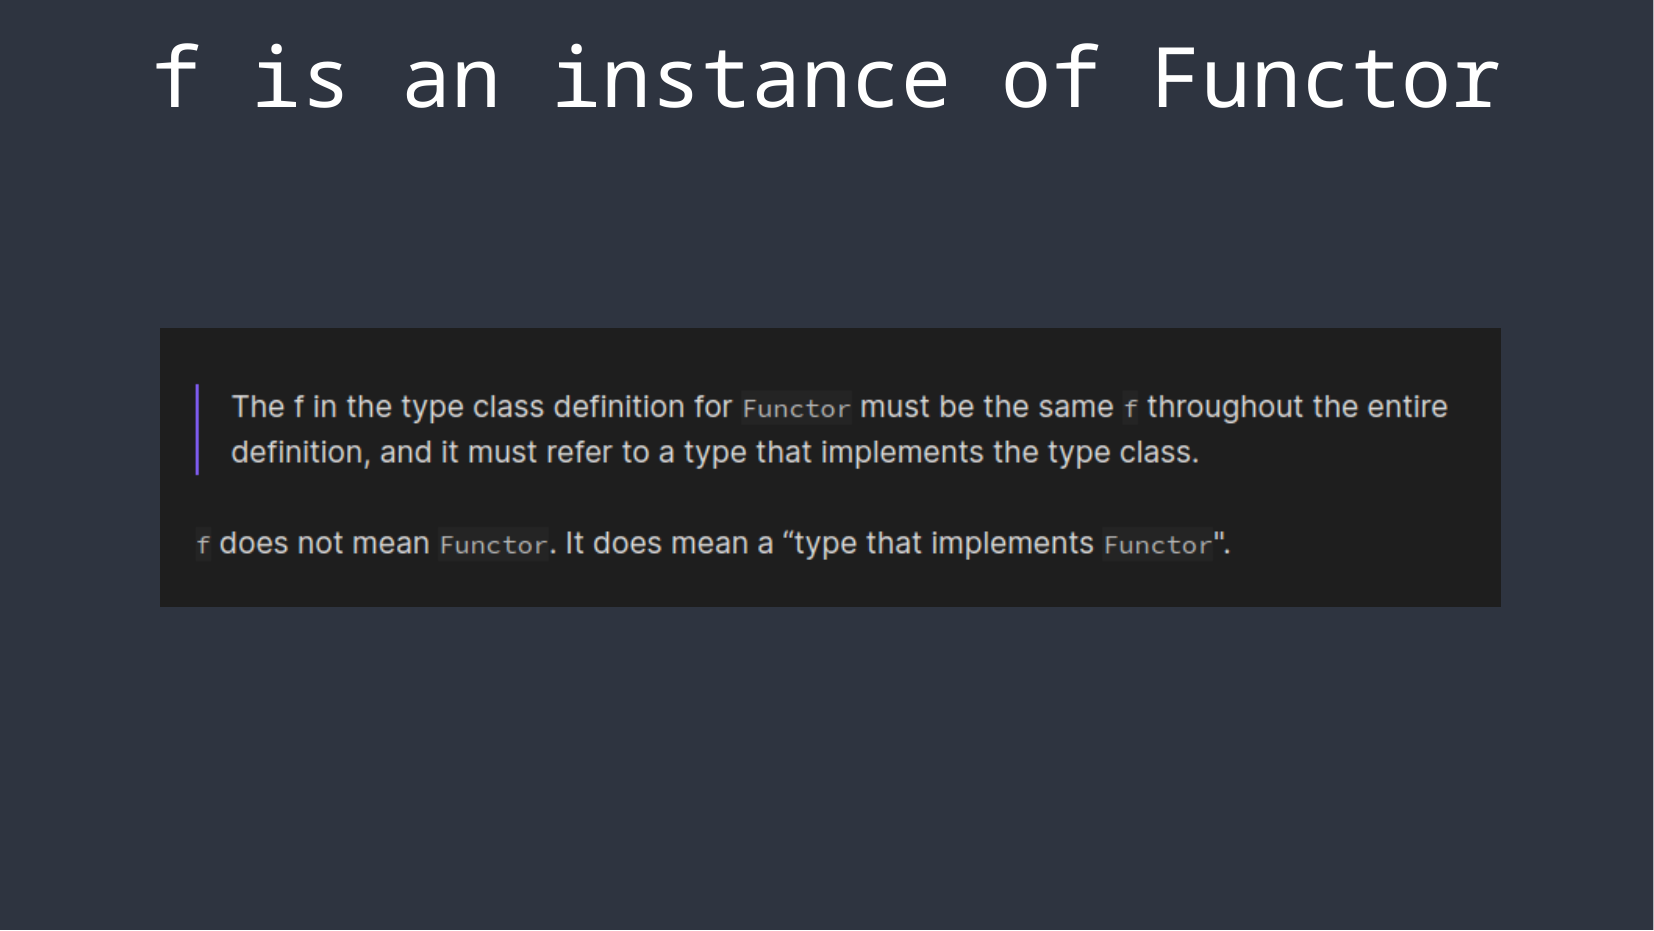

# f is an instance of Functor